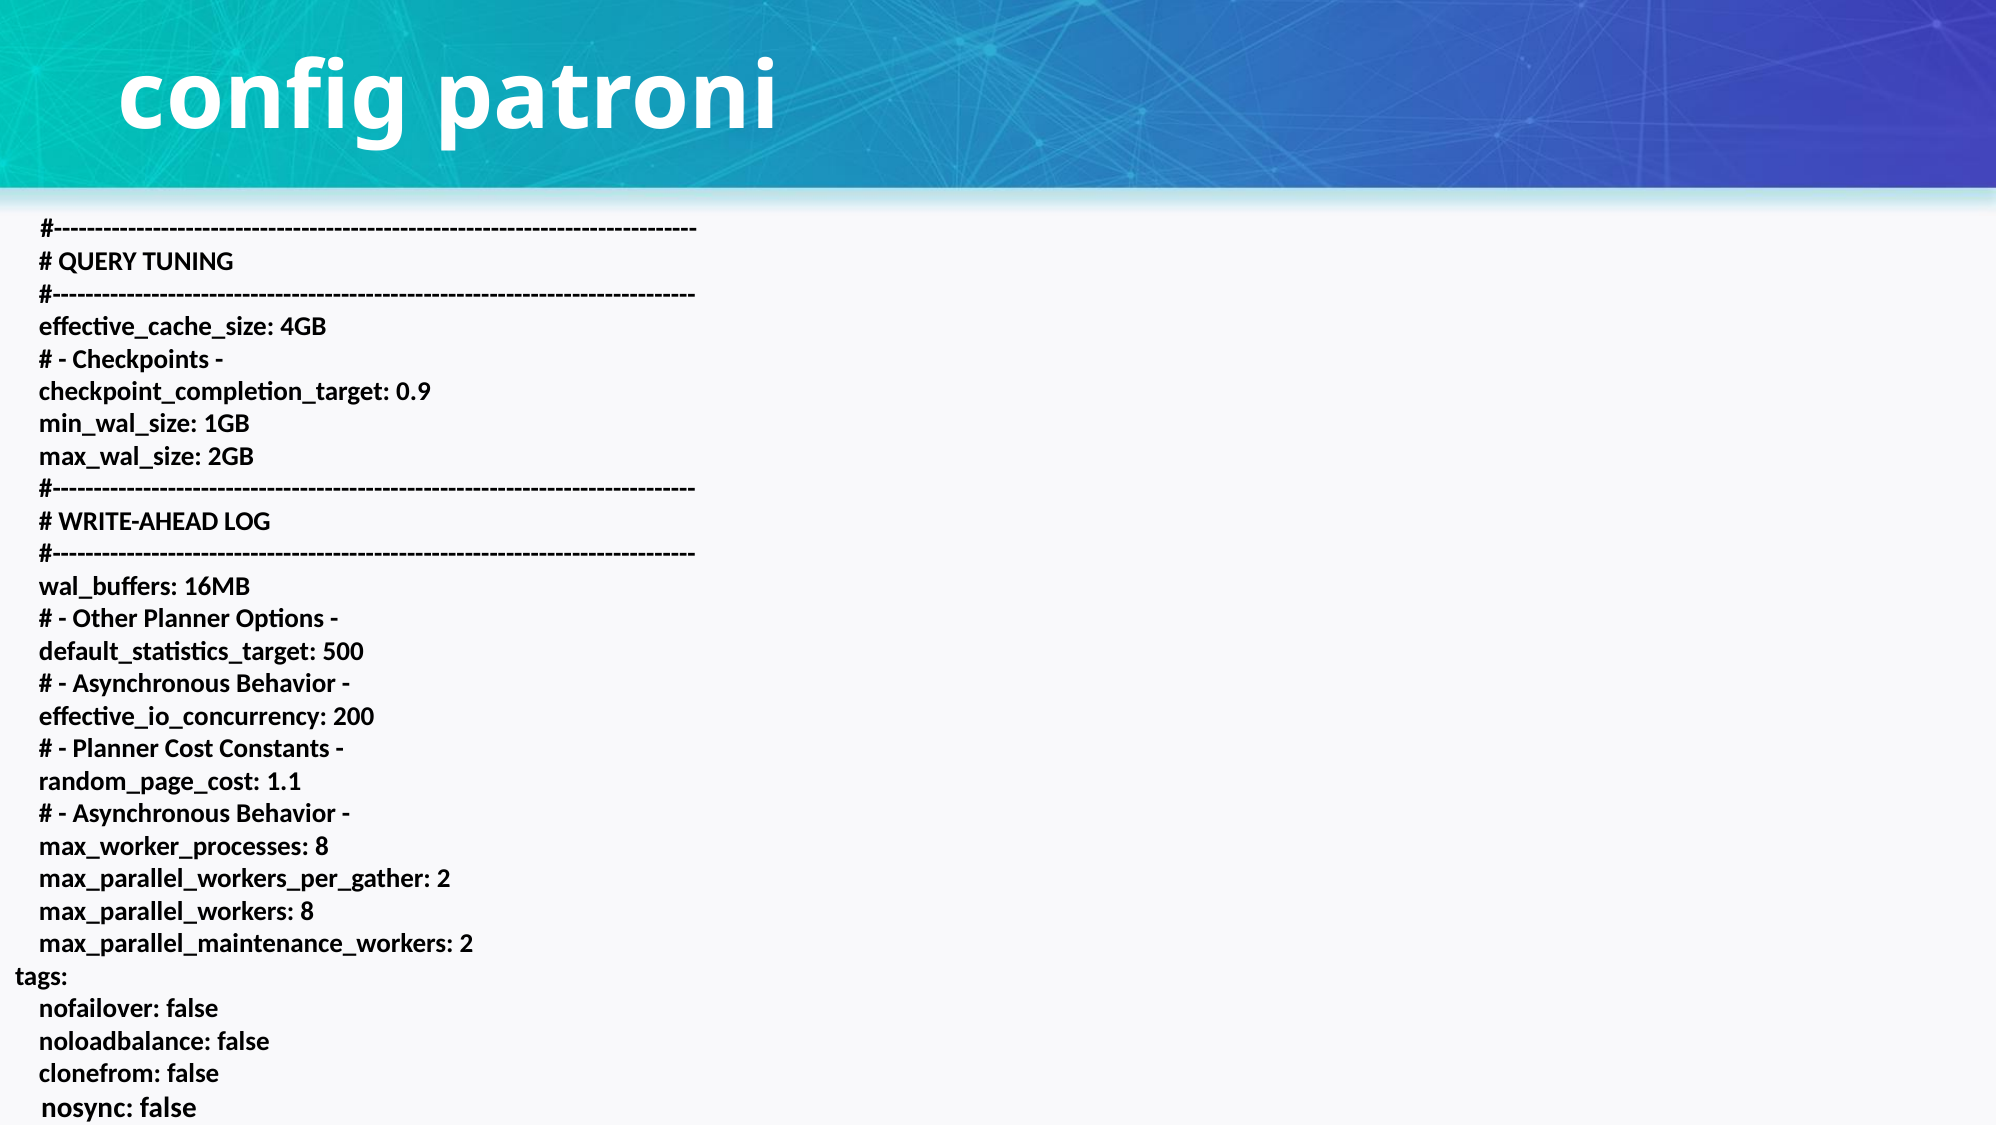

config patroni
 #------------------------------------------------------------------------------
 # QUERY TUNING
 #------------------------------------------------------------------------------
 effective_cache_size: 4GB
 # - Checkpoints -
 checkpoint_completion_target: 0.9
 min_wal_size: 1GB
 max_wal_size: 2GB
 #------------------------------------------------------------------------------
 # WRITE-AHEAD LOG
 #------------------------------------------------------------------------------
 wal_buffers: 16MB
 # - Other Planner Options -
 default_statistics_target: 500
 # - Asynchronous Behavior -
 effective_io_concurrency: 200
 # - Planner Cost Constants -
 random_page_cost: 1.1
 # - Asynchronous Behavior -
 max_worker_processes: 8
 max_parallel_workers_per_gather: 2
 max_parallel_workers: 8
 max_parallel_maintenance_workers: 2
tags:
 nofailover: false
 noloadbalance: false
 clonefrom: false
 nosync: false